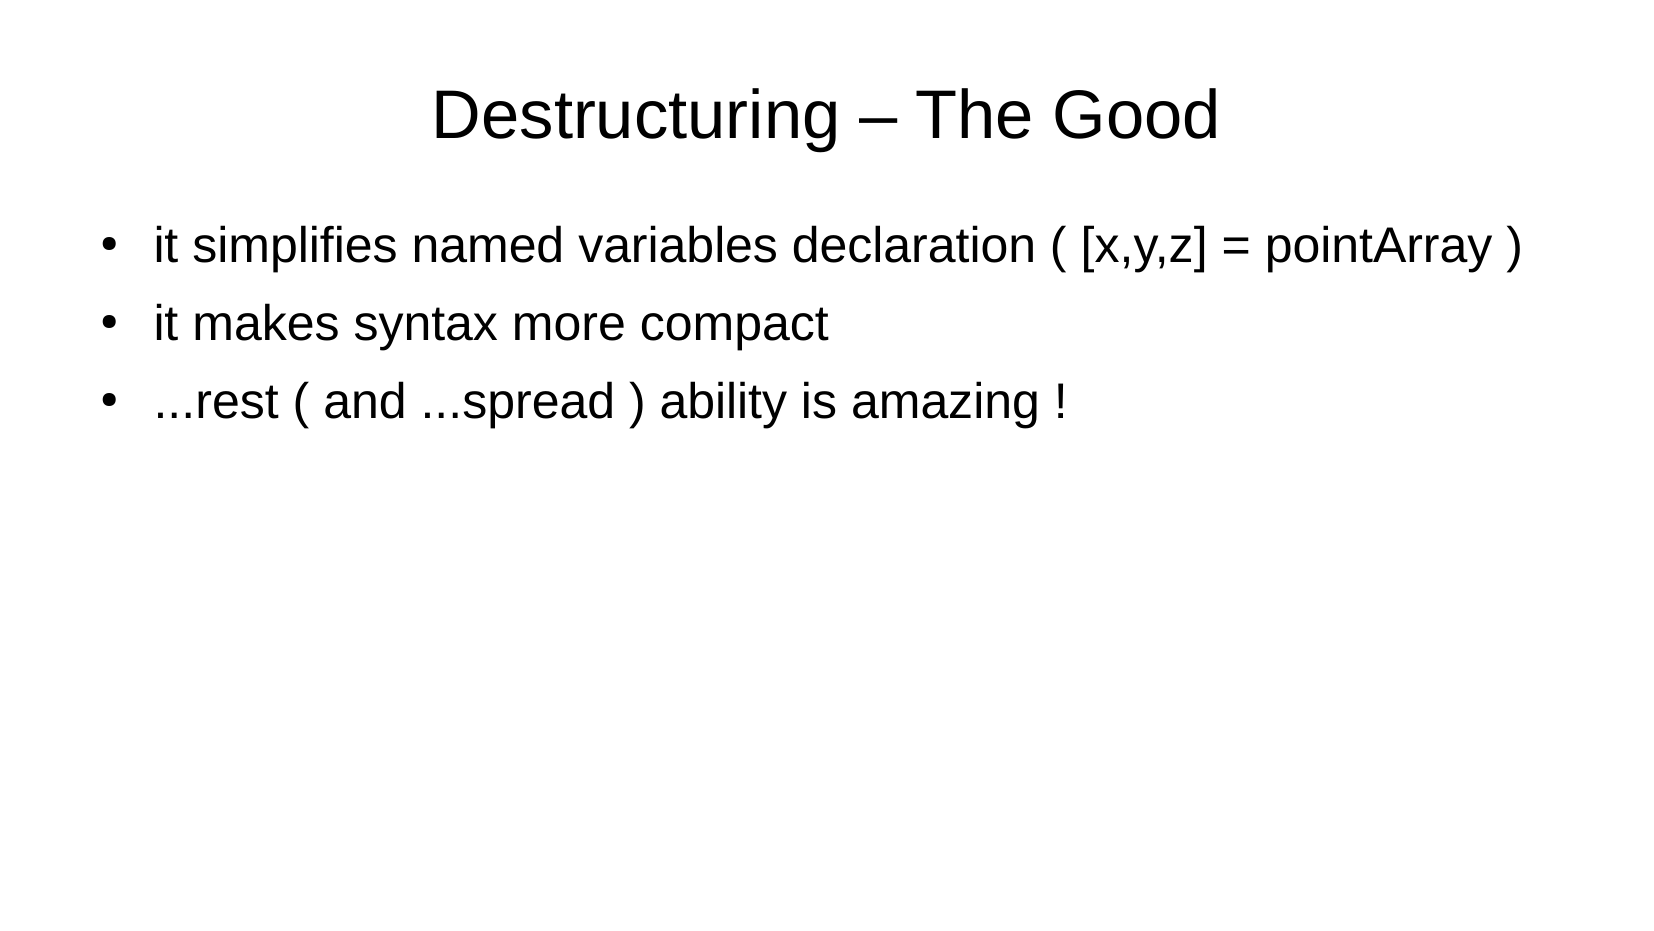

# Destructuring – The Good
it simplifies named variables declaration ( [x,y,z] = pointArray )
it makes syntax more compact
...rest ( and ...spread ) ability is amazing !